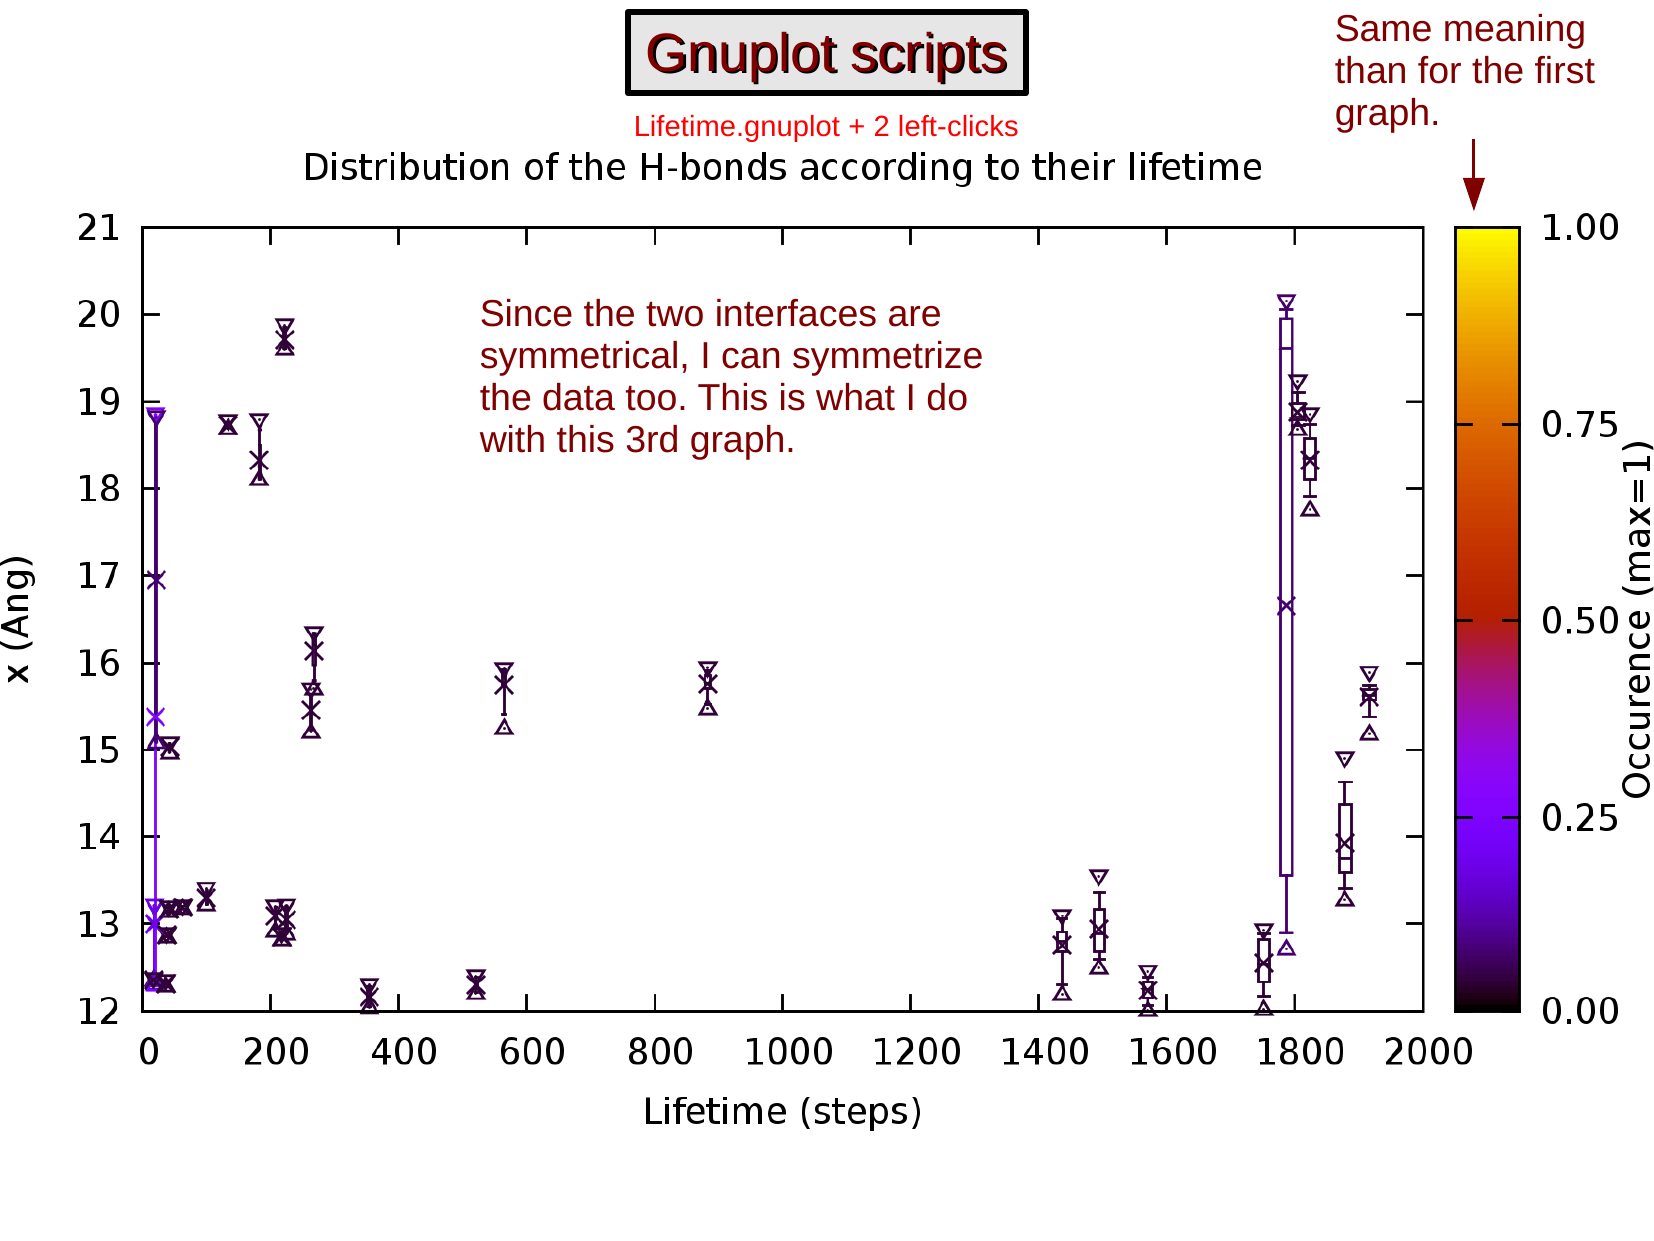

Same meaning than for the first graph.
Gnuplot scripts
Lifetime.gnuplot + 2 left-clicks
Since the two interfaces are symmetrical, I can symmetrize the data too. This is what I do with this 3rd graph.